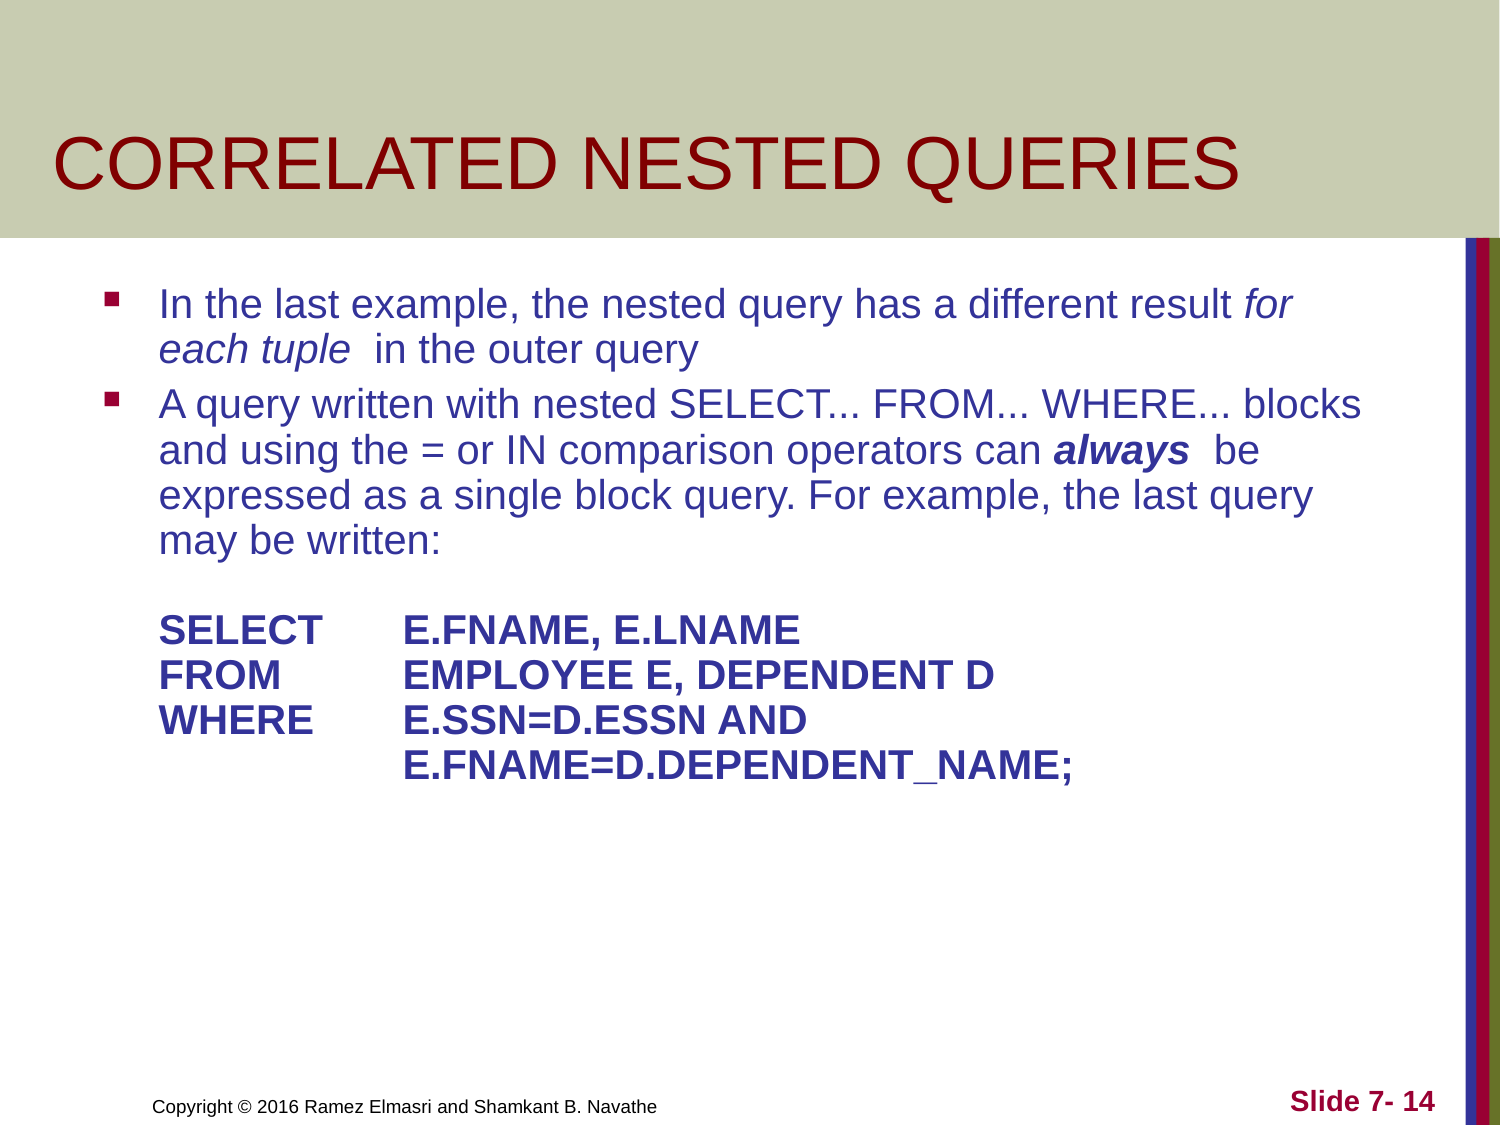

# CORRELATED NESTED QUERIES
In the last example, the nested query has a different result for each tuple in the outer query
A query written with nested SELECT... FROM... WHERE... blocks and using the = or IN comparison operators can always be expressed as a single block query. For example, the last query may be written:
SELECT 	E.FNAME, E.LNAME
FROM 	EMPLOYEE E, DEPENDENT D
WHERE 	E.SSN=D.ESSN AND						E.FNAME=D.DEPENDENT_NAME;
Slide 7-